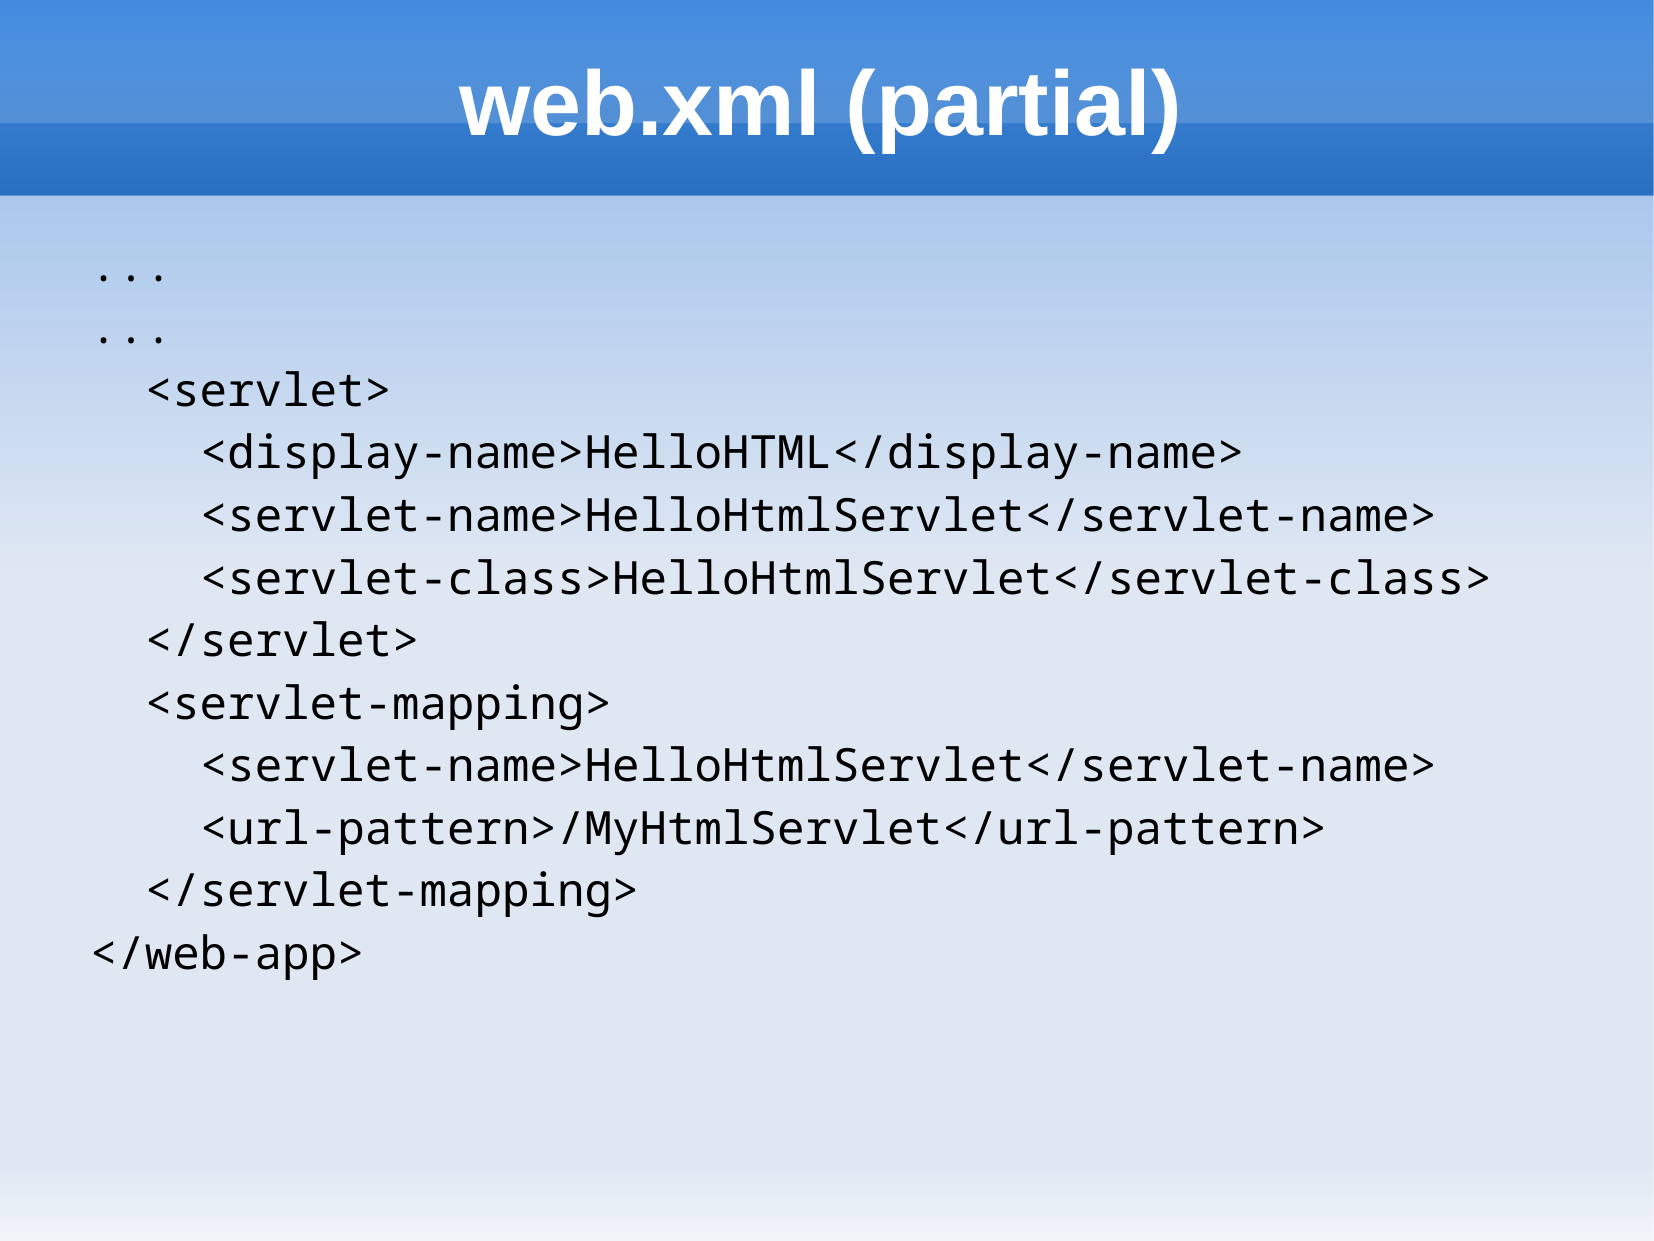

# web.xml (partial)
...
...
 <servlet>
 <display-name>HelloHTML</display-name>
 <servlet-name>HelloHtmlServlet</servlet-name>
 <servlet-class>HelloHtmlServlet</servlet-class>
 </servlet>
 <servlet-mapping>
 <servlet-name>HelloHtmlServlet</servlet-name>
 <url-pattern>/MyHtmlServlet</url-pattern>
 </servlet-mapping>
</web-app>